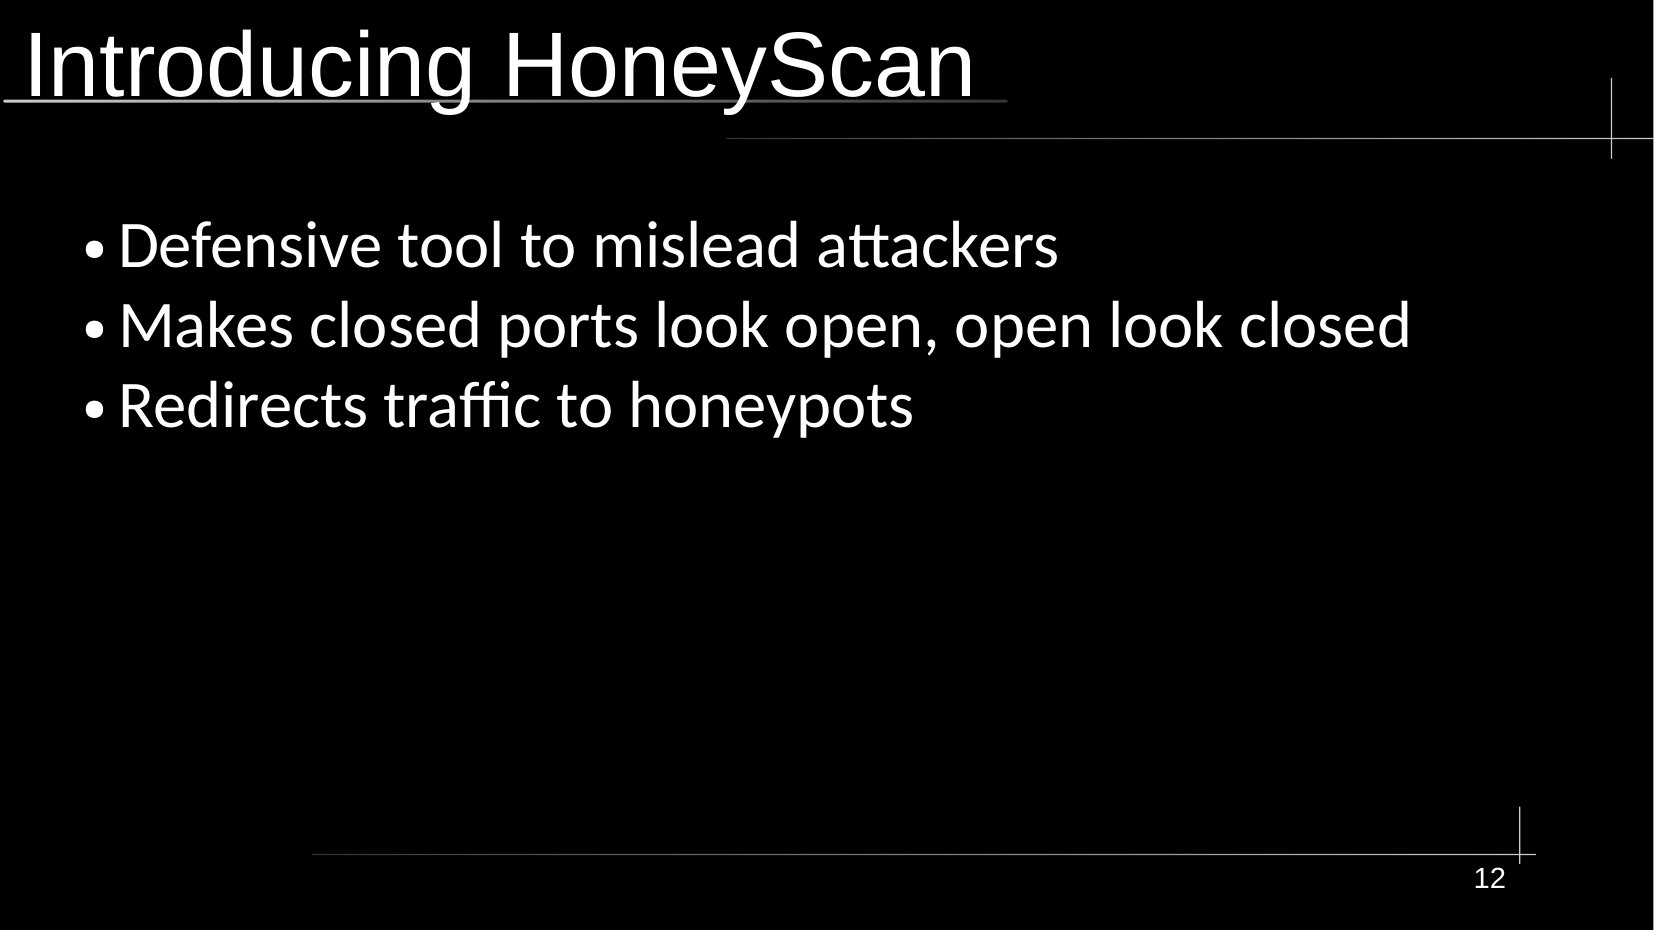

# Introducing HoneyScan
Defensive tool to mislead attackers
Makes closed ports look open, open look closed
Redirects traffic to honeypots
12